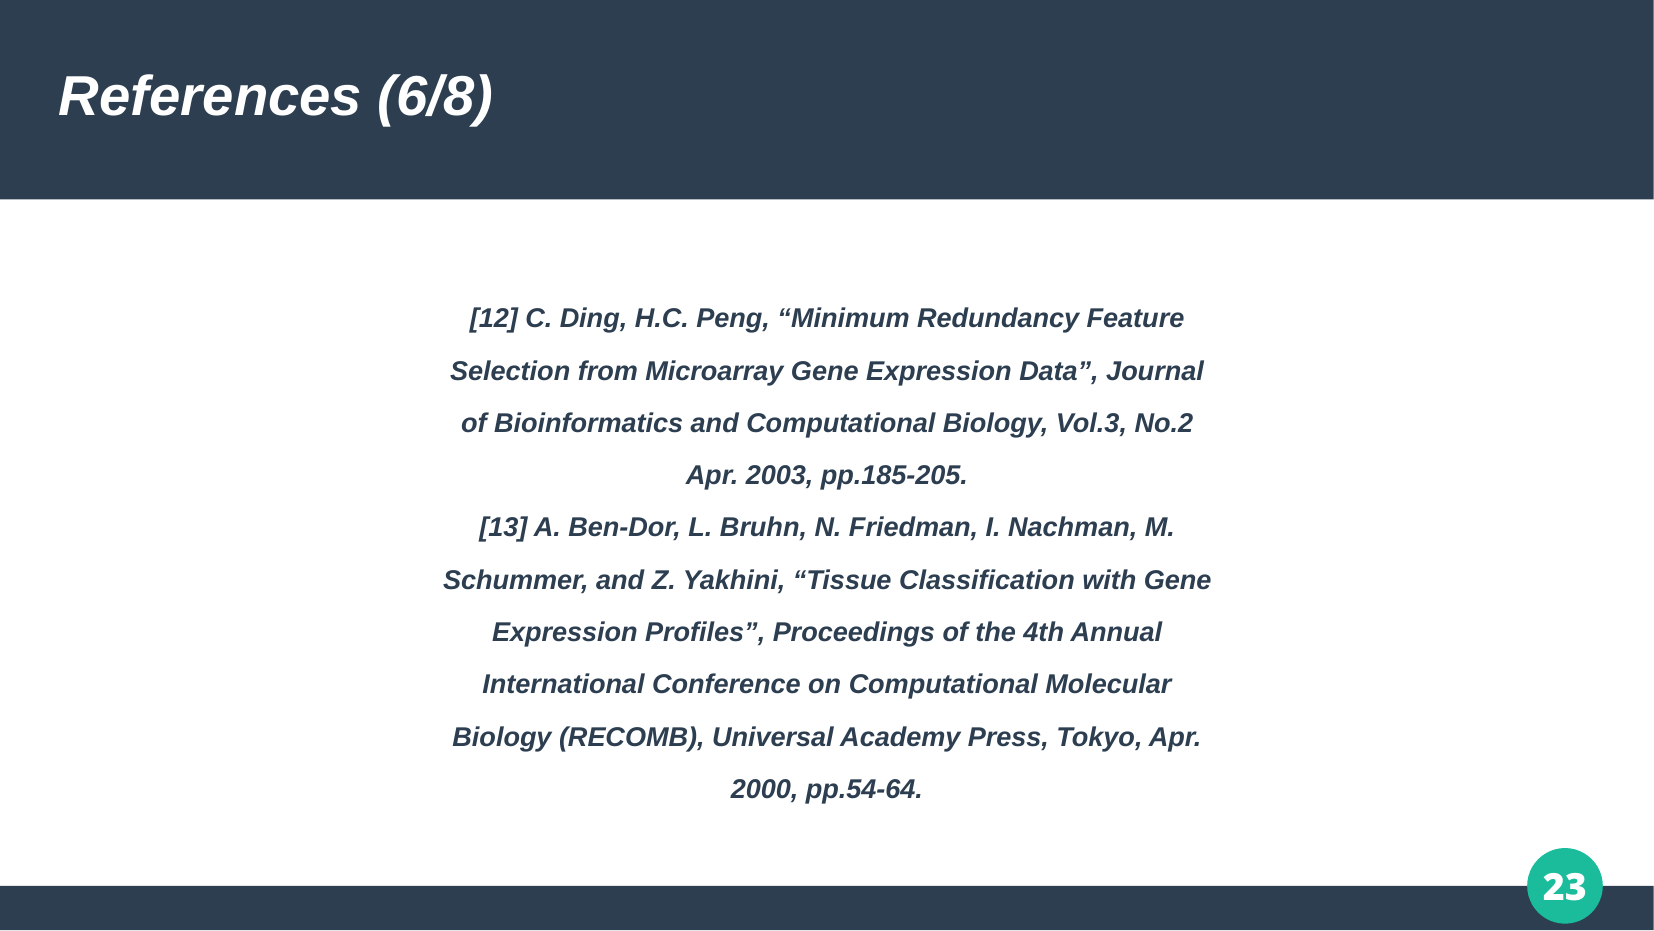

# References (6/8)
[12] C. Ding, H.C. Peng, “Minimum Redundancy Feature
Selection from Microarray Gene Expression Data”, Journal
of Bioinformatics and Computational Biology, Vol.3, No.2
Apr. 2003, pp.185-205.
[13] A. Ben-Dor, L. Bruhn, N. Friedman, I. Nachman, M.
Schummer, and Z. Yakhini, “Tissue Classification with Gene
Expression Profiles”, Proceedings of the 4th Annual
International Conference on Computational Molecular
Biology (RECOMB), Universal Academy Press, Tokyo, Apr.
2000, pp.54-64.